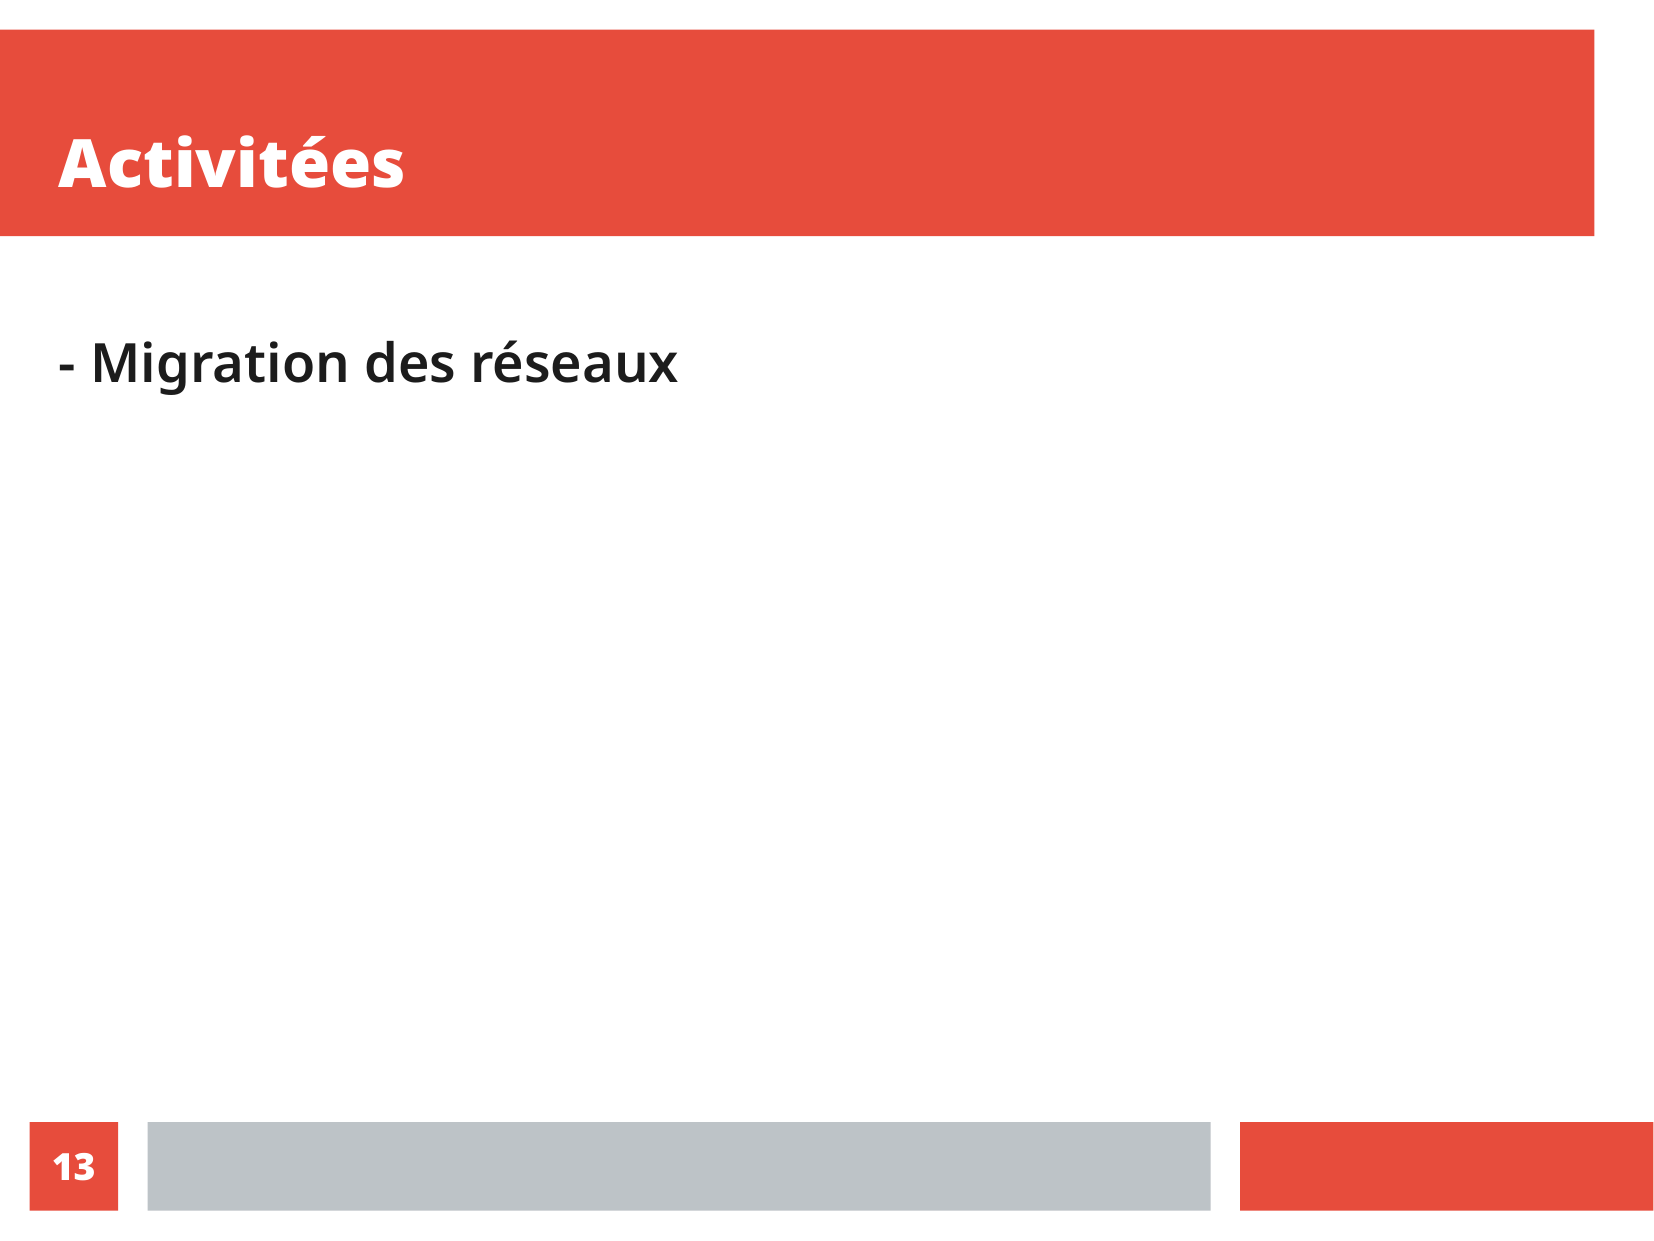

# Activitées
- Migration des réseaux
13